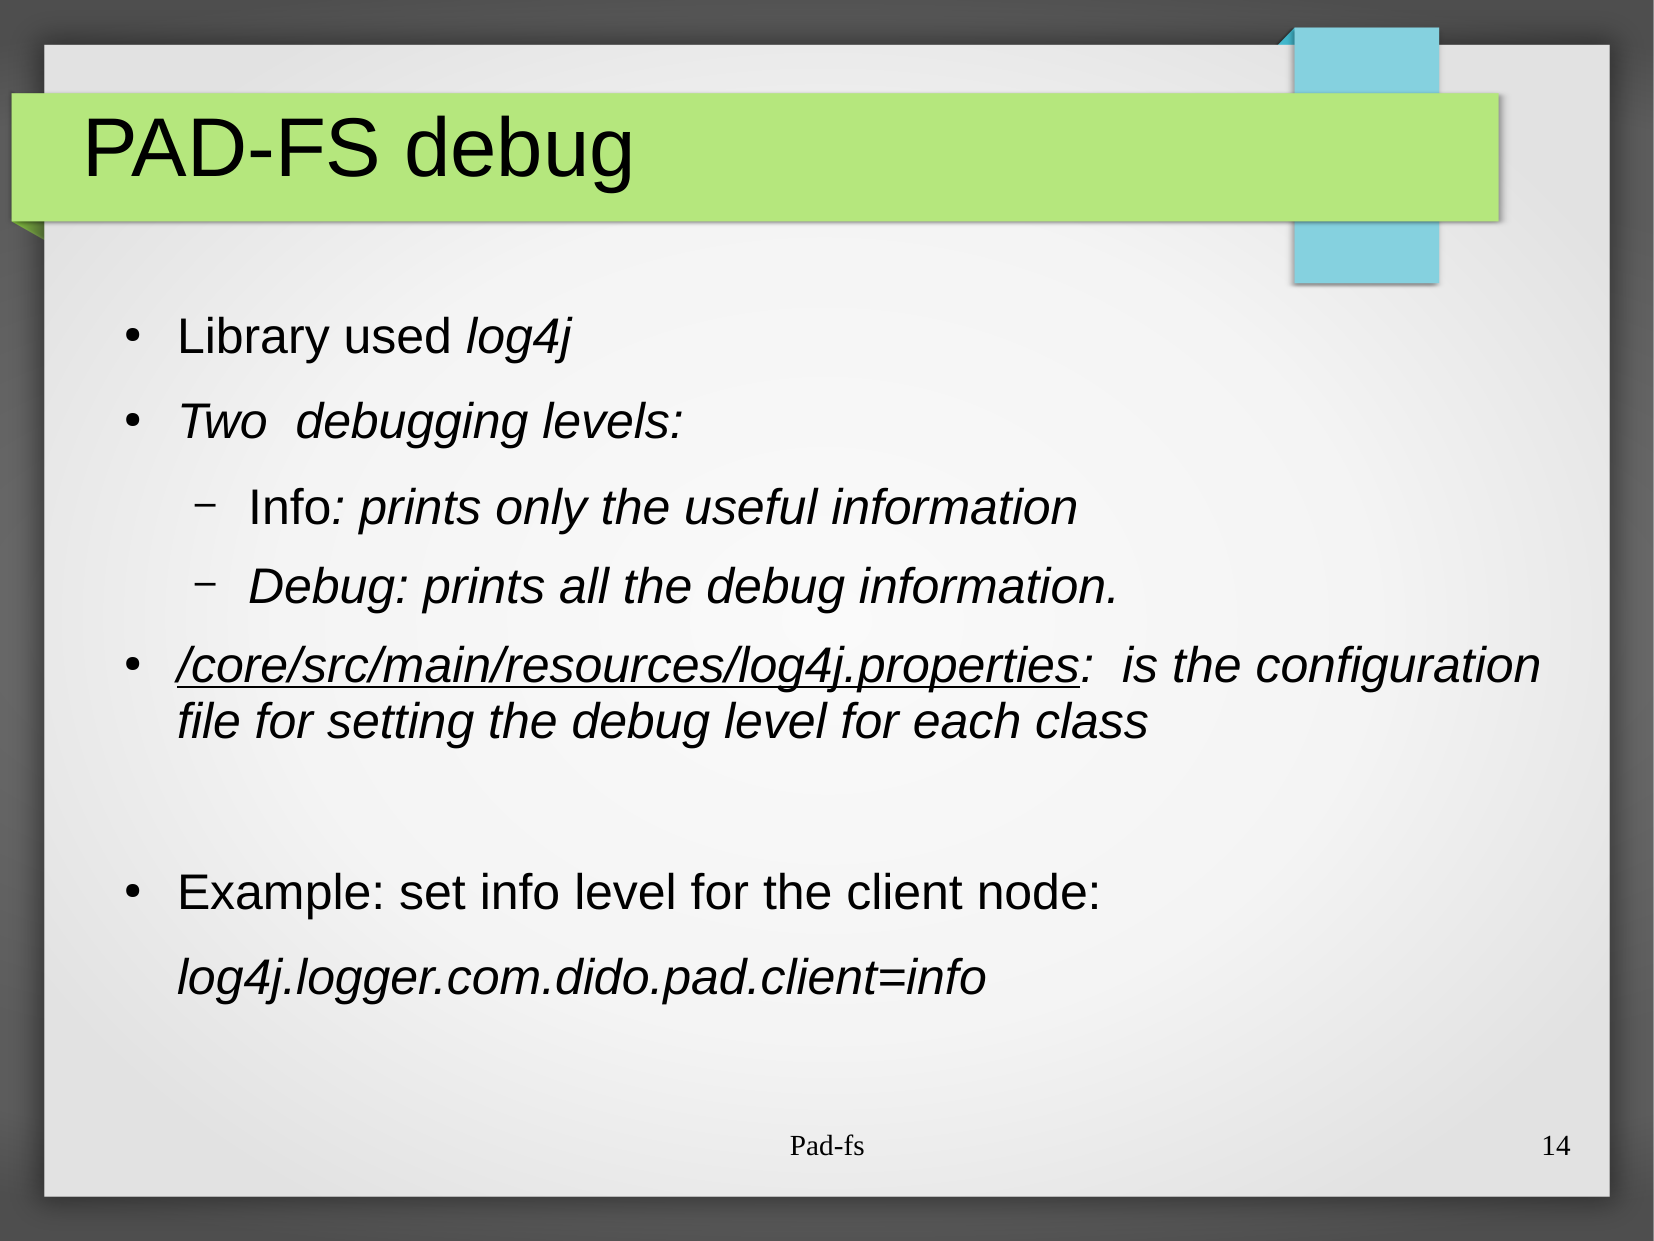

# PAD-FS debug
Library used log4j
Two debugging levels:
Info: prints only the useful information
Debug: prints all the debug information.
/core/src/main/resources/log4j.properties: is the configuration file for setting the debug level for each class
Example: set info level for the client node:
log4j.logger.com.dido.pad.client=info
Pad-fs
14